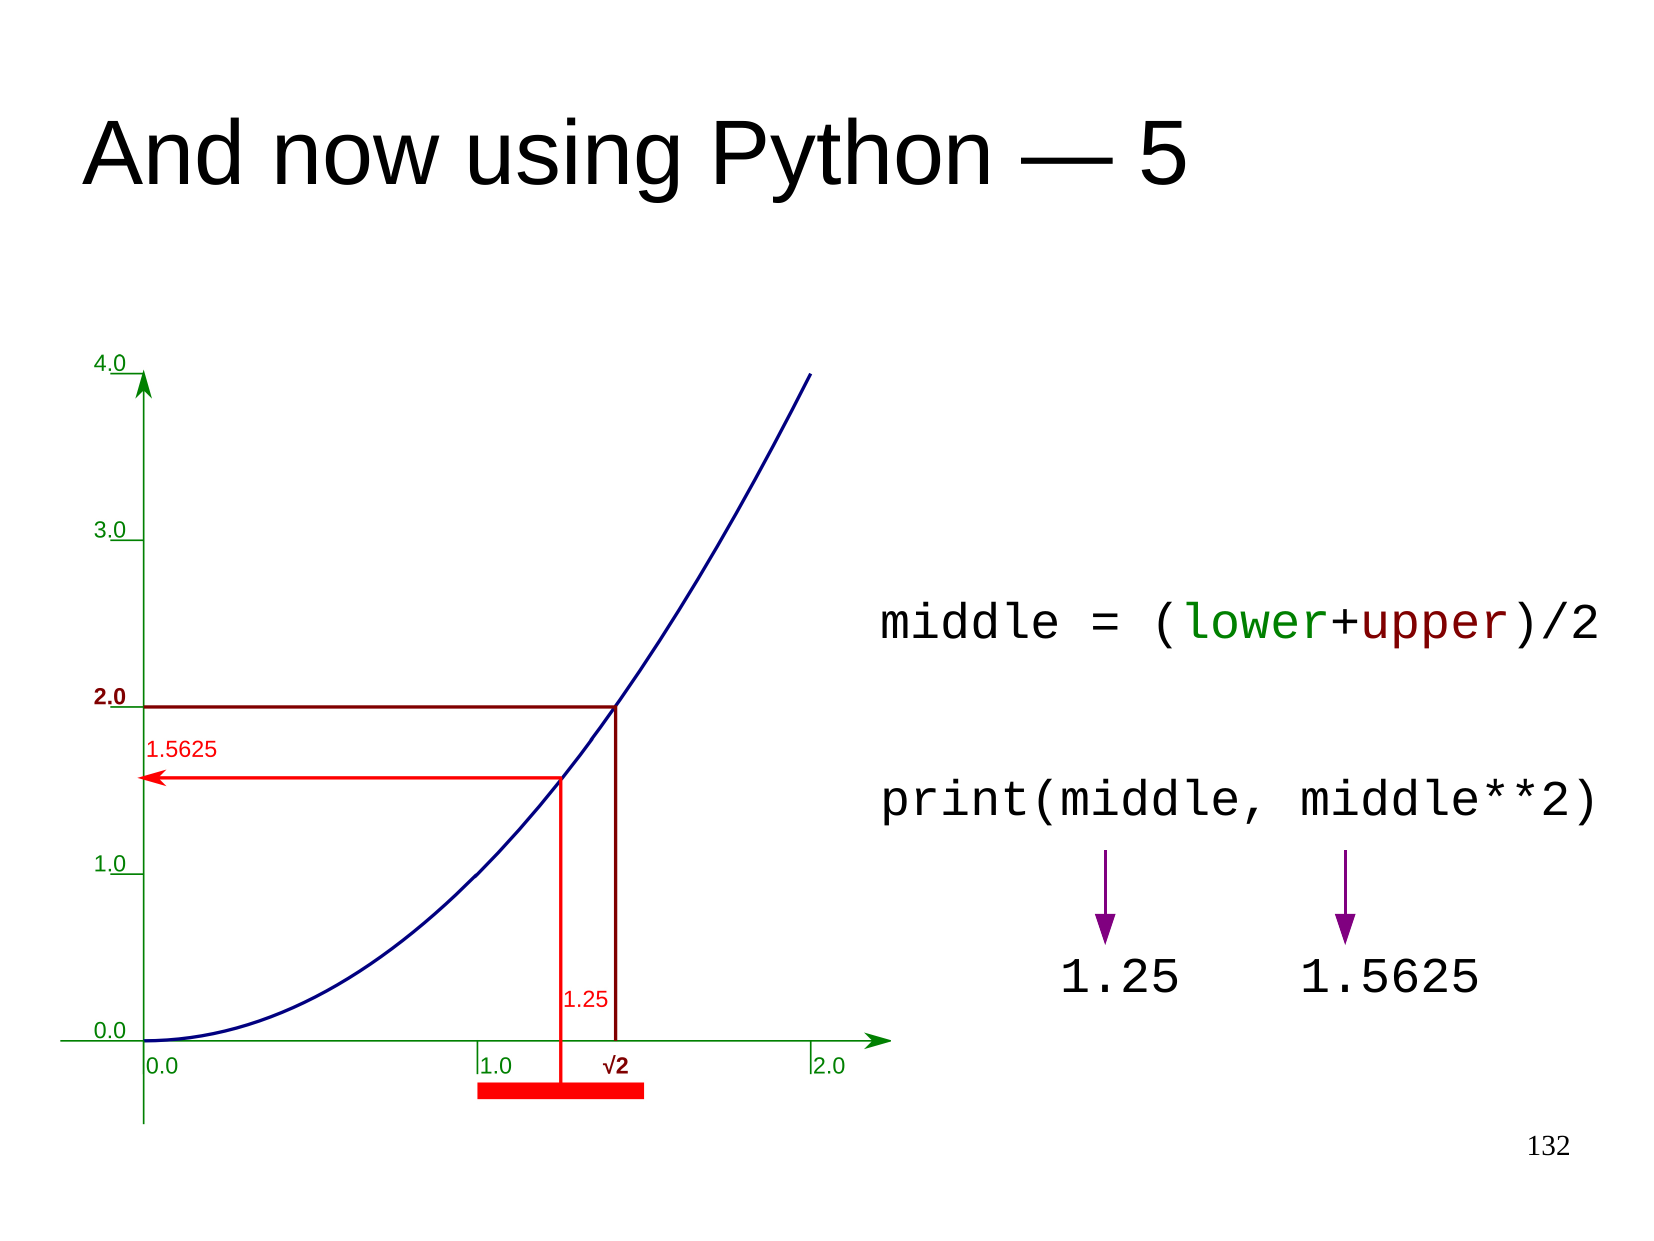

# And now using Python — 5
middle = (lower+upper)/2
print(
middle,
middle**2)
1.25
1.5625
132